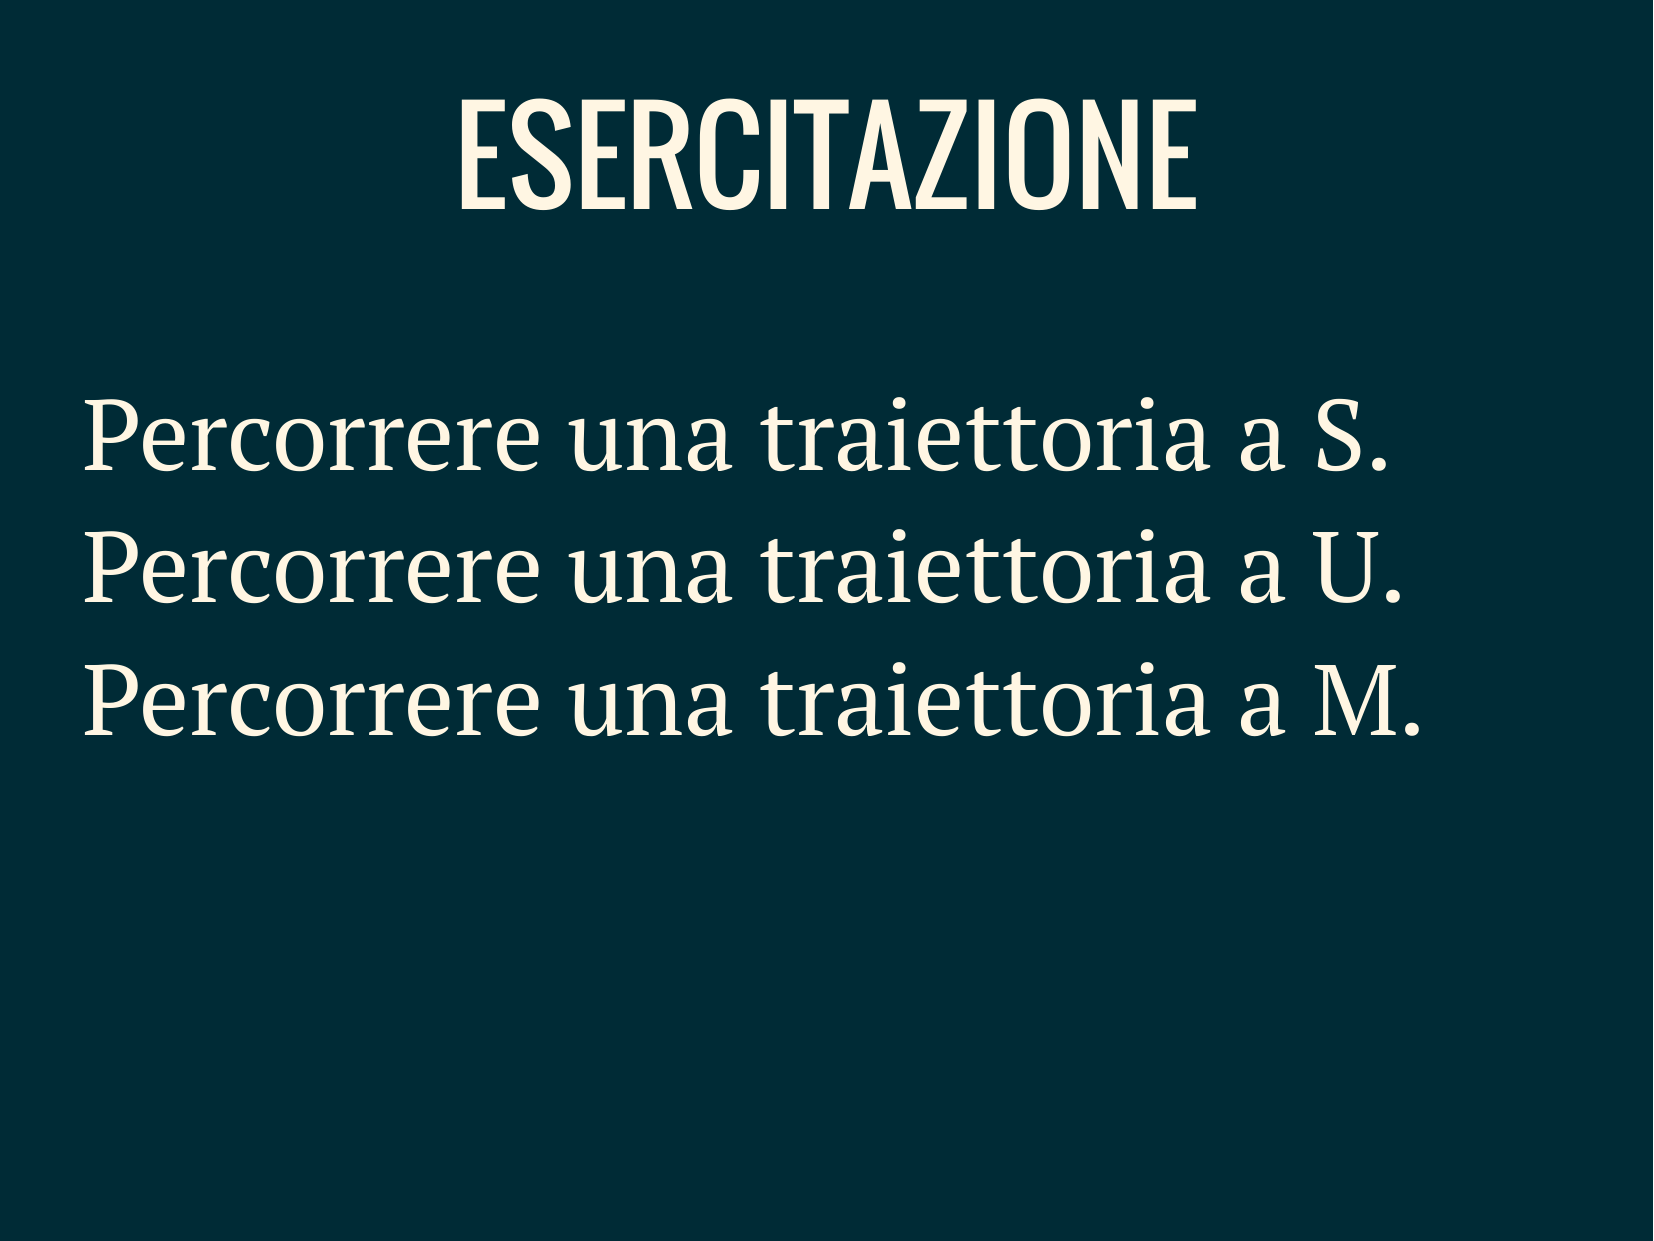

# Esercitazione
Percorrere una traiettoria a S.
Percorrere una traiettoria a U.
Percorrere una traiettoria a M.